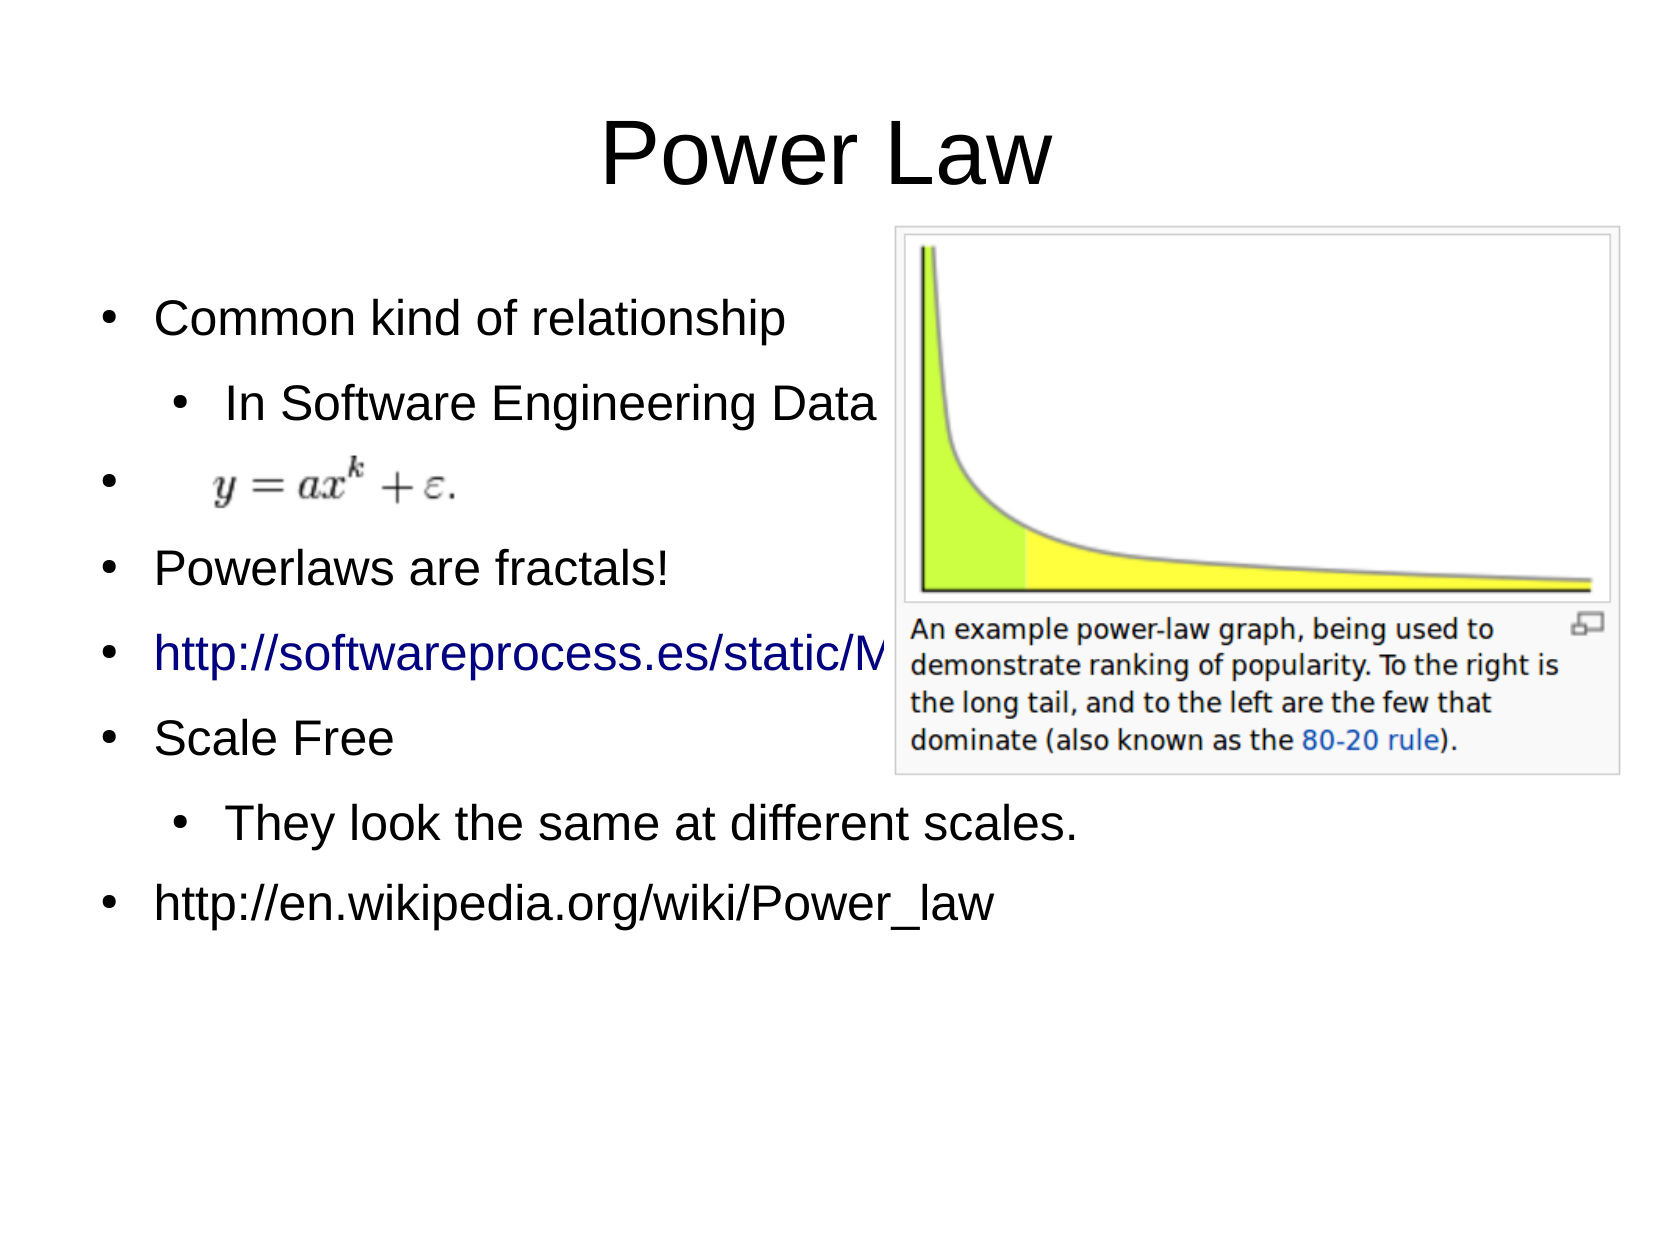

# Power Law
Common kind of relationship
In Software Engineering Data
Powerlaws are fractals!
http://softwareprocess.es/static/MultiFractal.html
Scale Free
They look the same at different scales.
http://en.wikipedia.org/wiki/Power_law